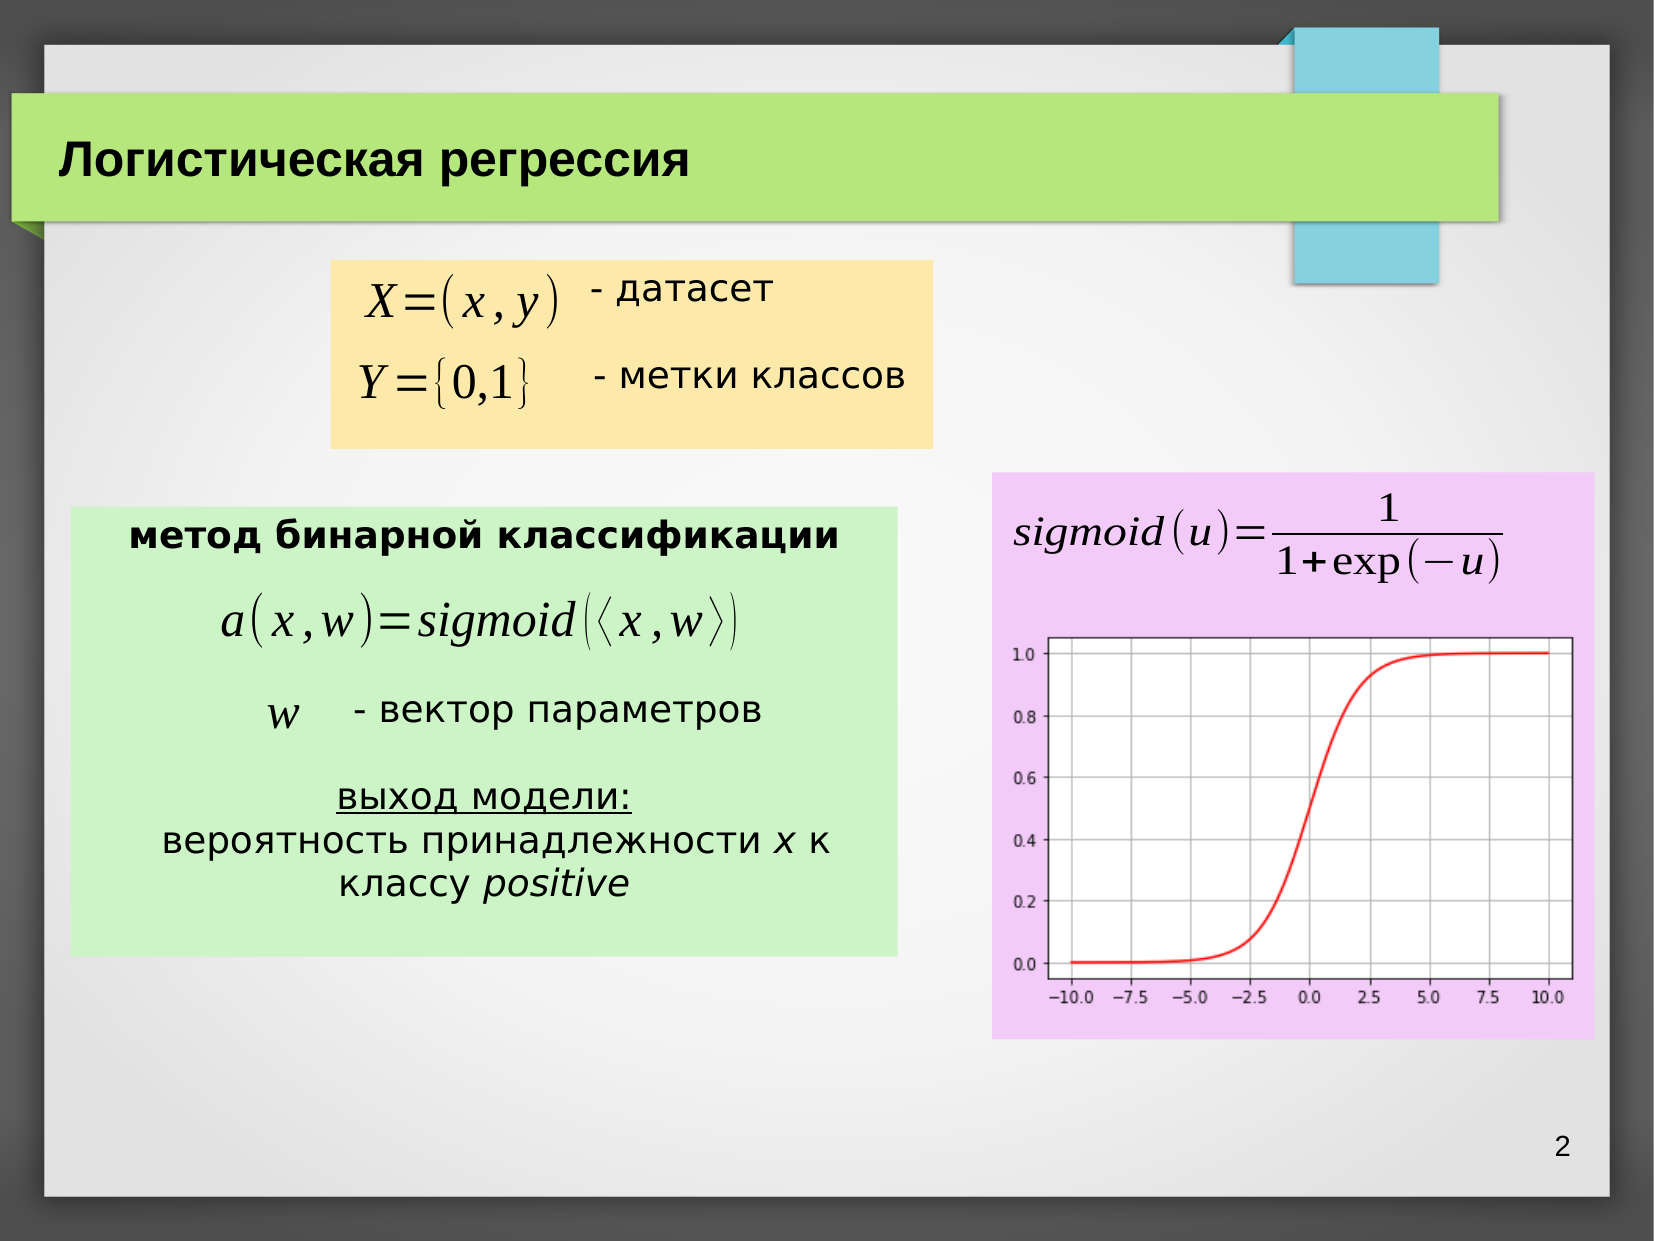

# Логистическая регрессия
 - датасет
- метки классов
метод бинарной классификации
- вектор параметров
выход модели:
 вероятность принадлежности x к классу positive
2